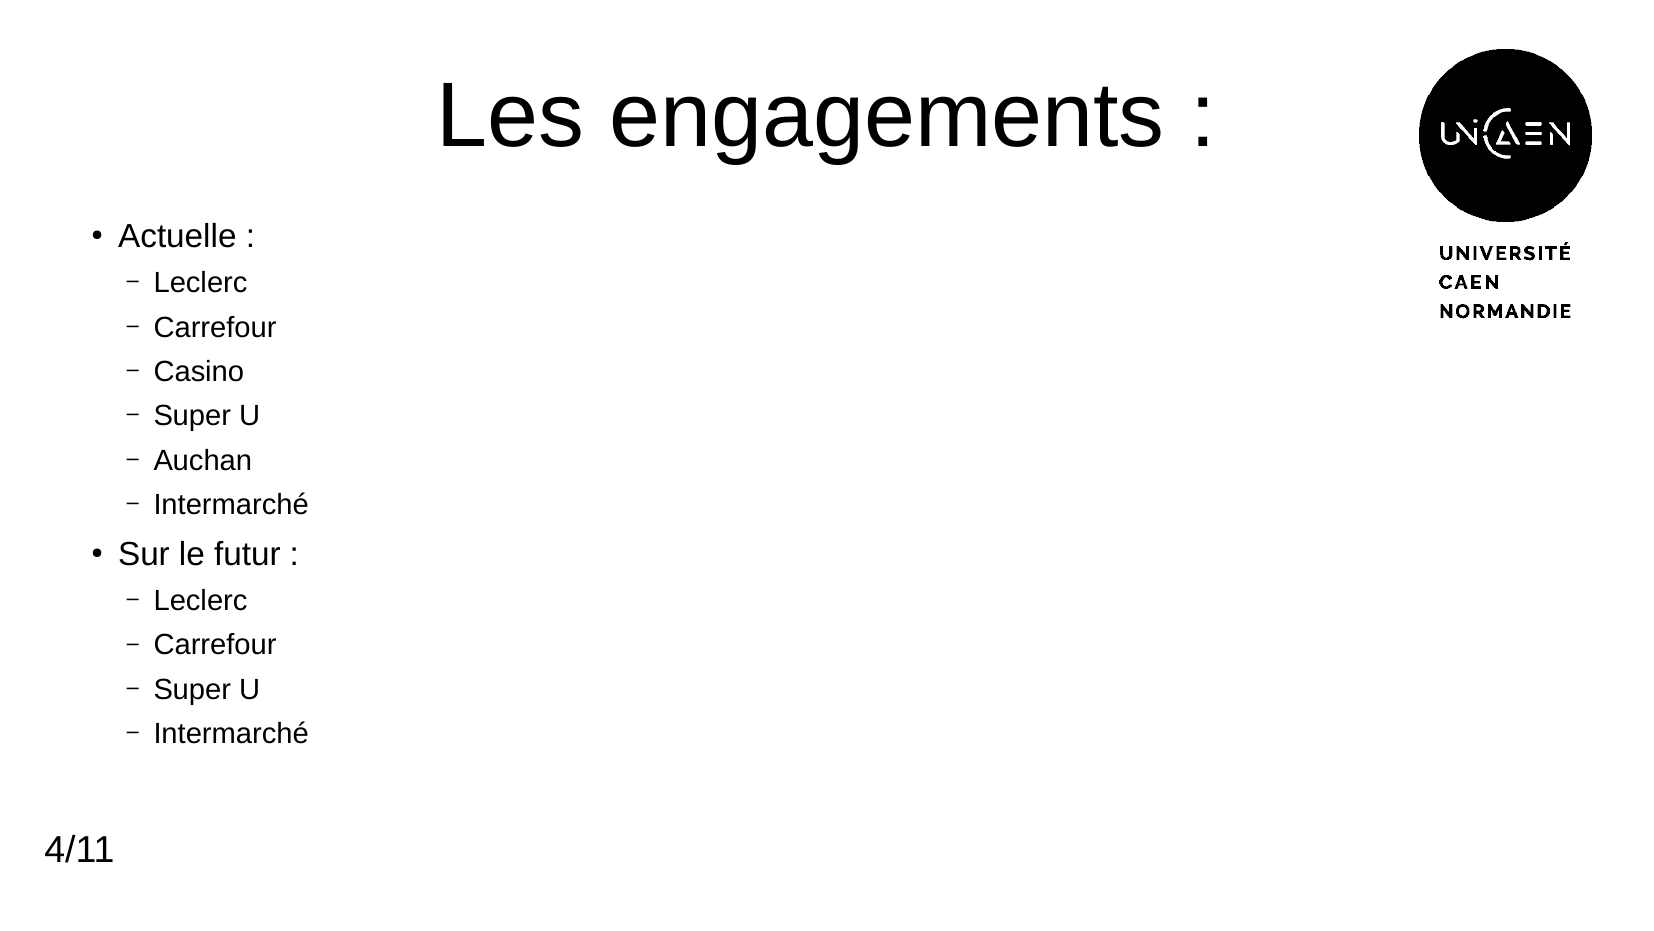

# Les engagements :
Actuelle :
Leclerc
Carrefour
Casino
Super U
Auchan
Intermarché
Sur le futur :
Leclerc
Carrefour
Super U
Intermarché